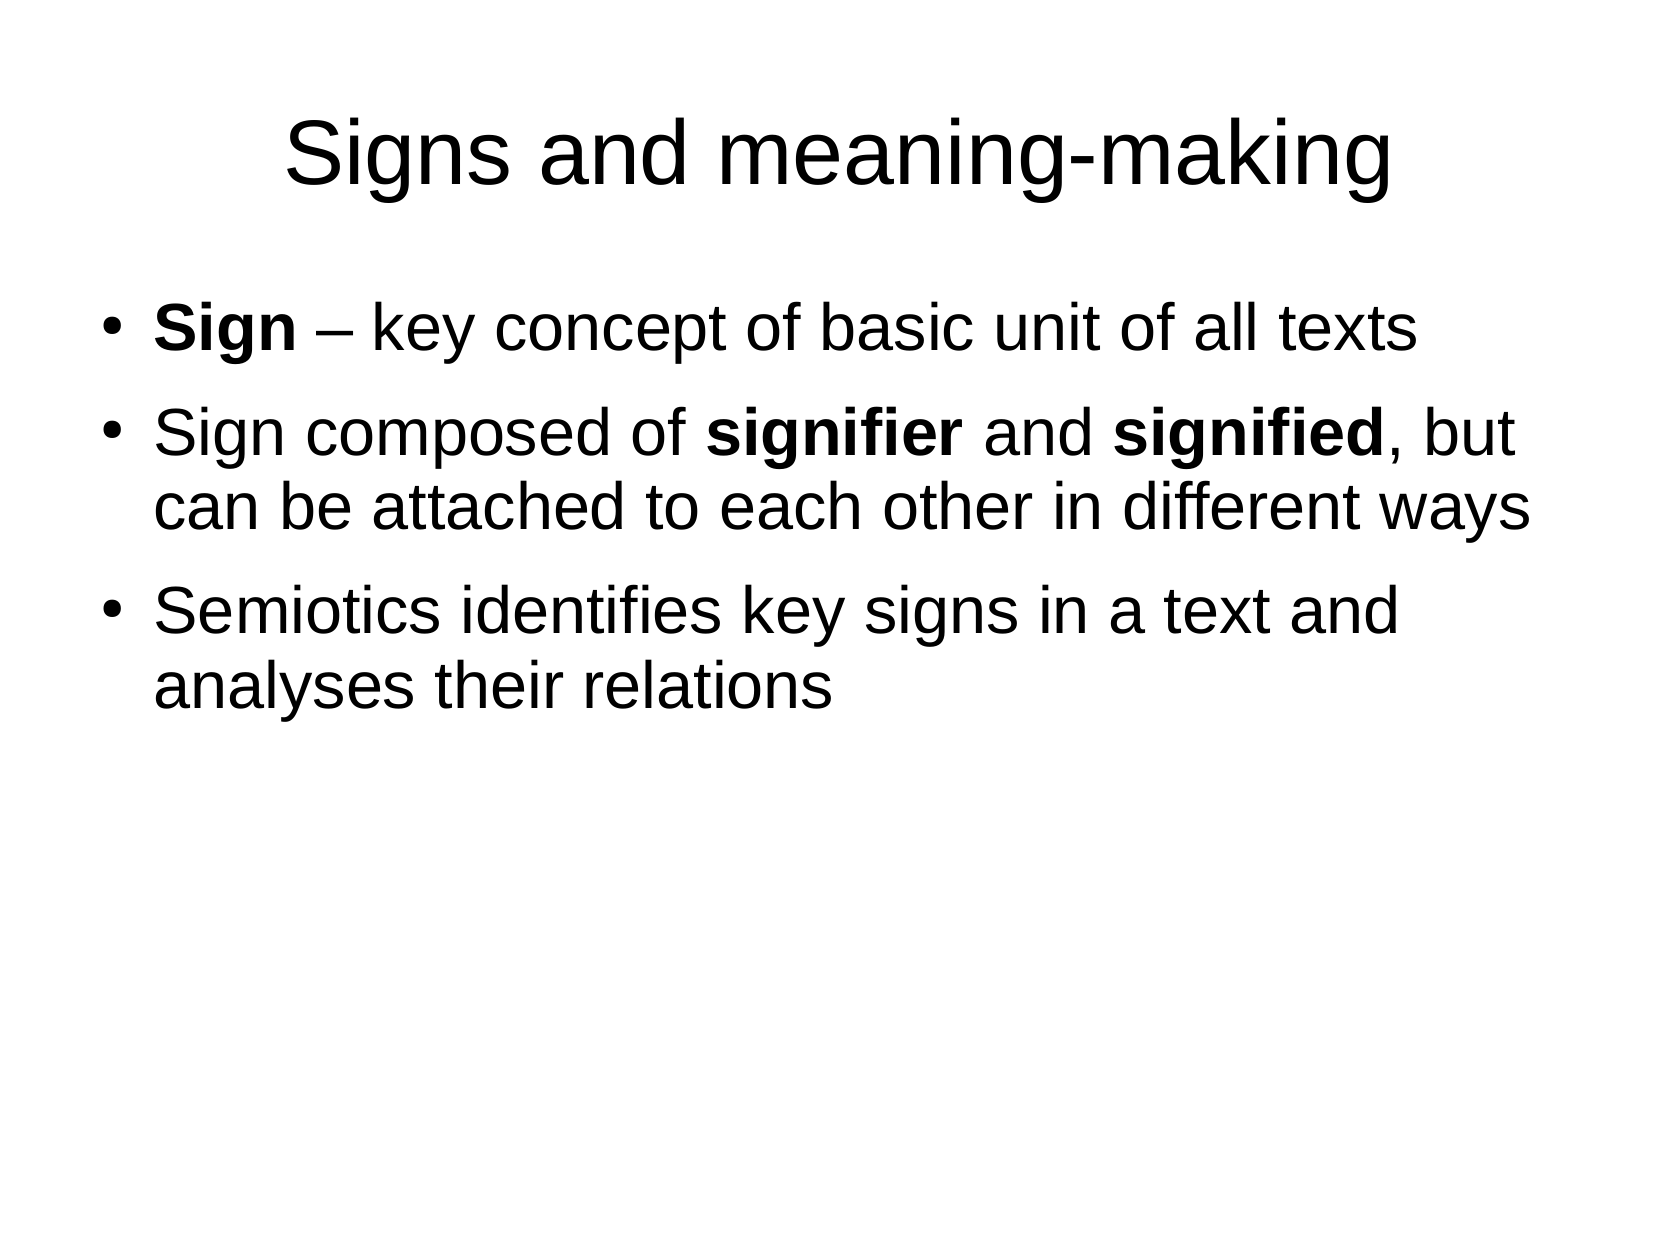

# Signs and meaning-making
Sign – key concept of basic unit of all texts
Sign composed of signifier and signified, but can be attached to each other in different ways
Semiotics identifies key signs in a text and analyses their relations